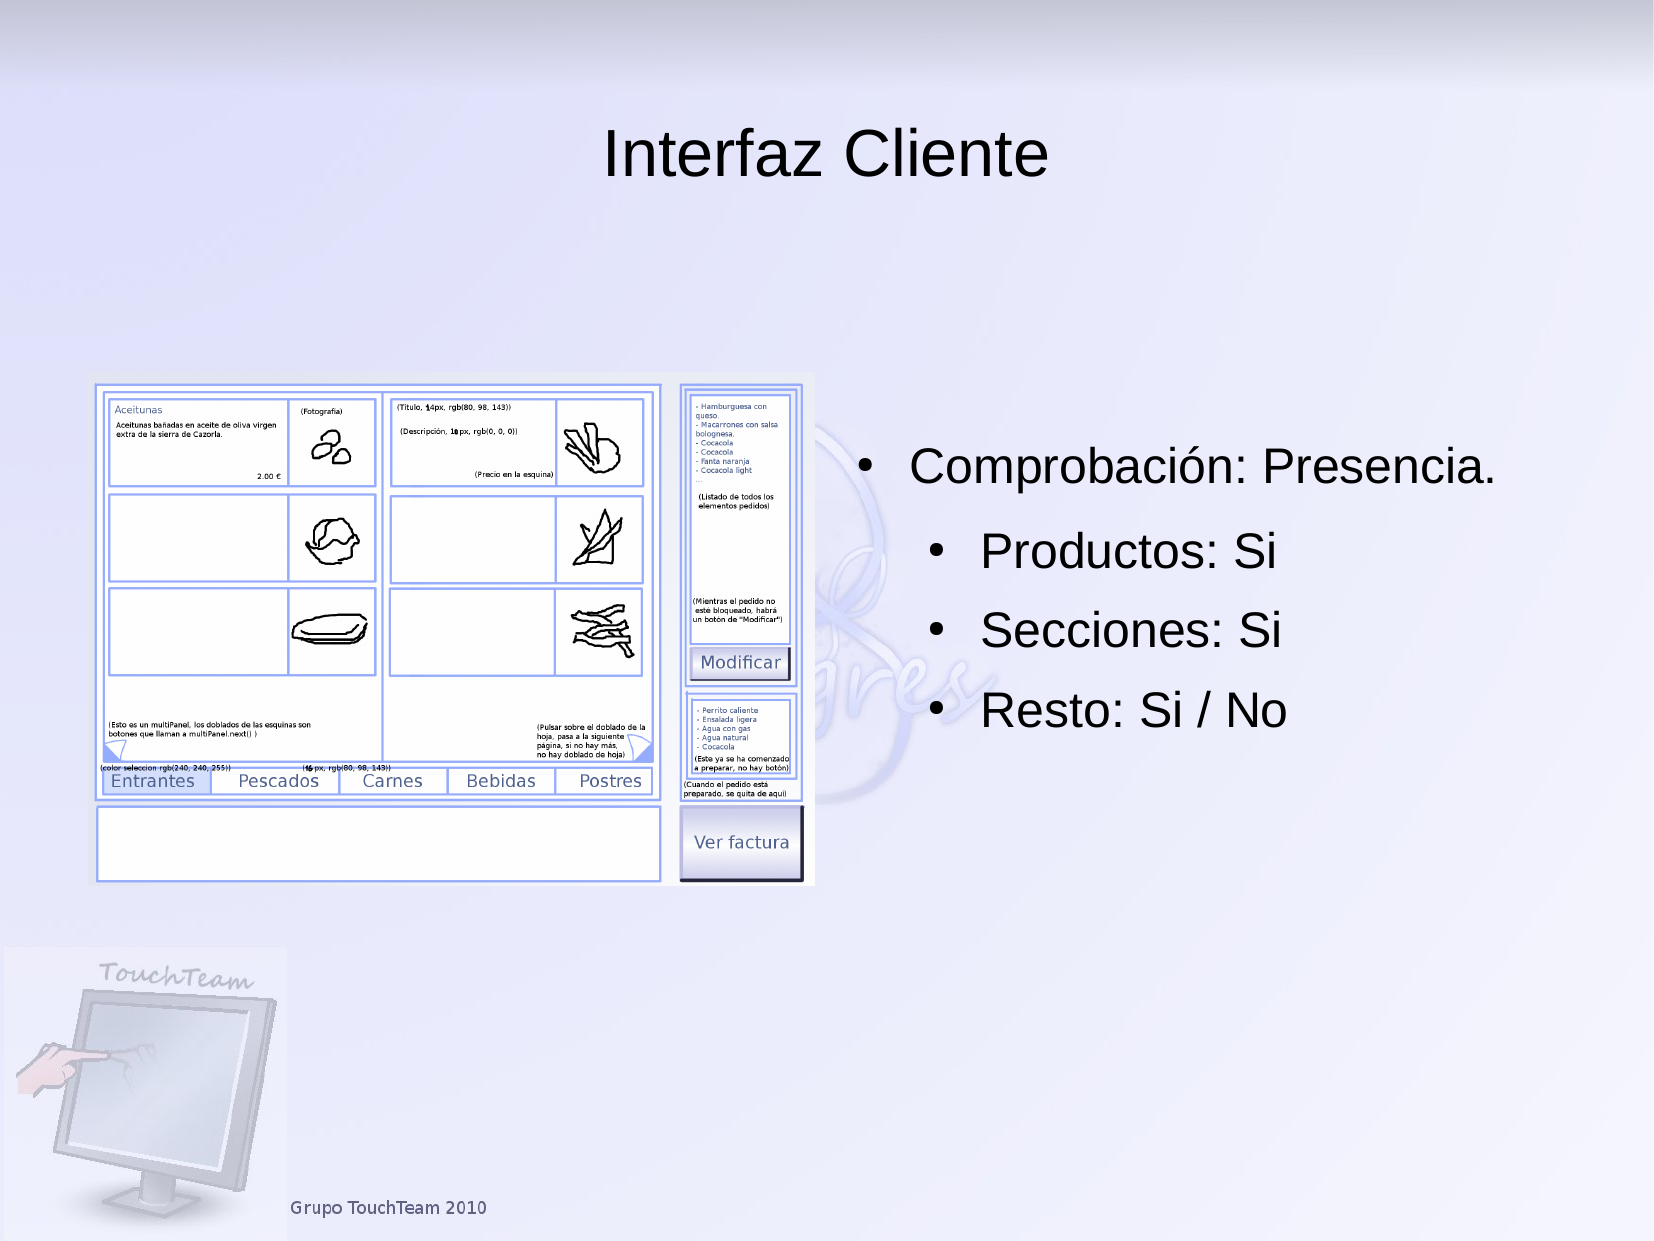

# Interfaz Cliente
Comprobación: Presencia.
Productos: Si
Secciones: Si
Resto: Si / No